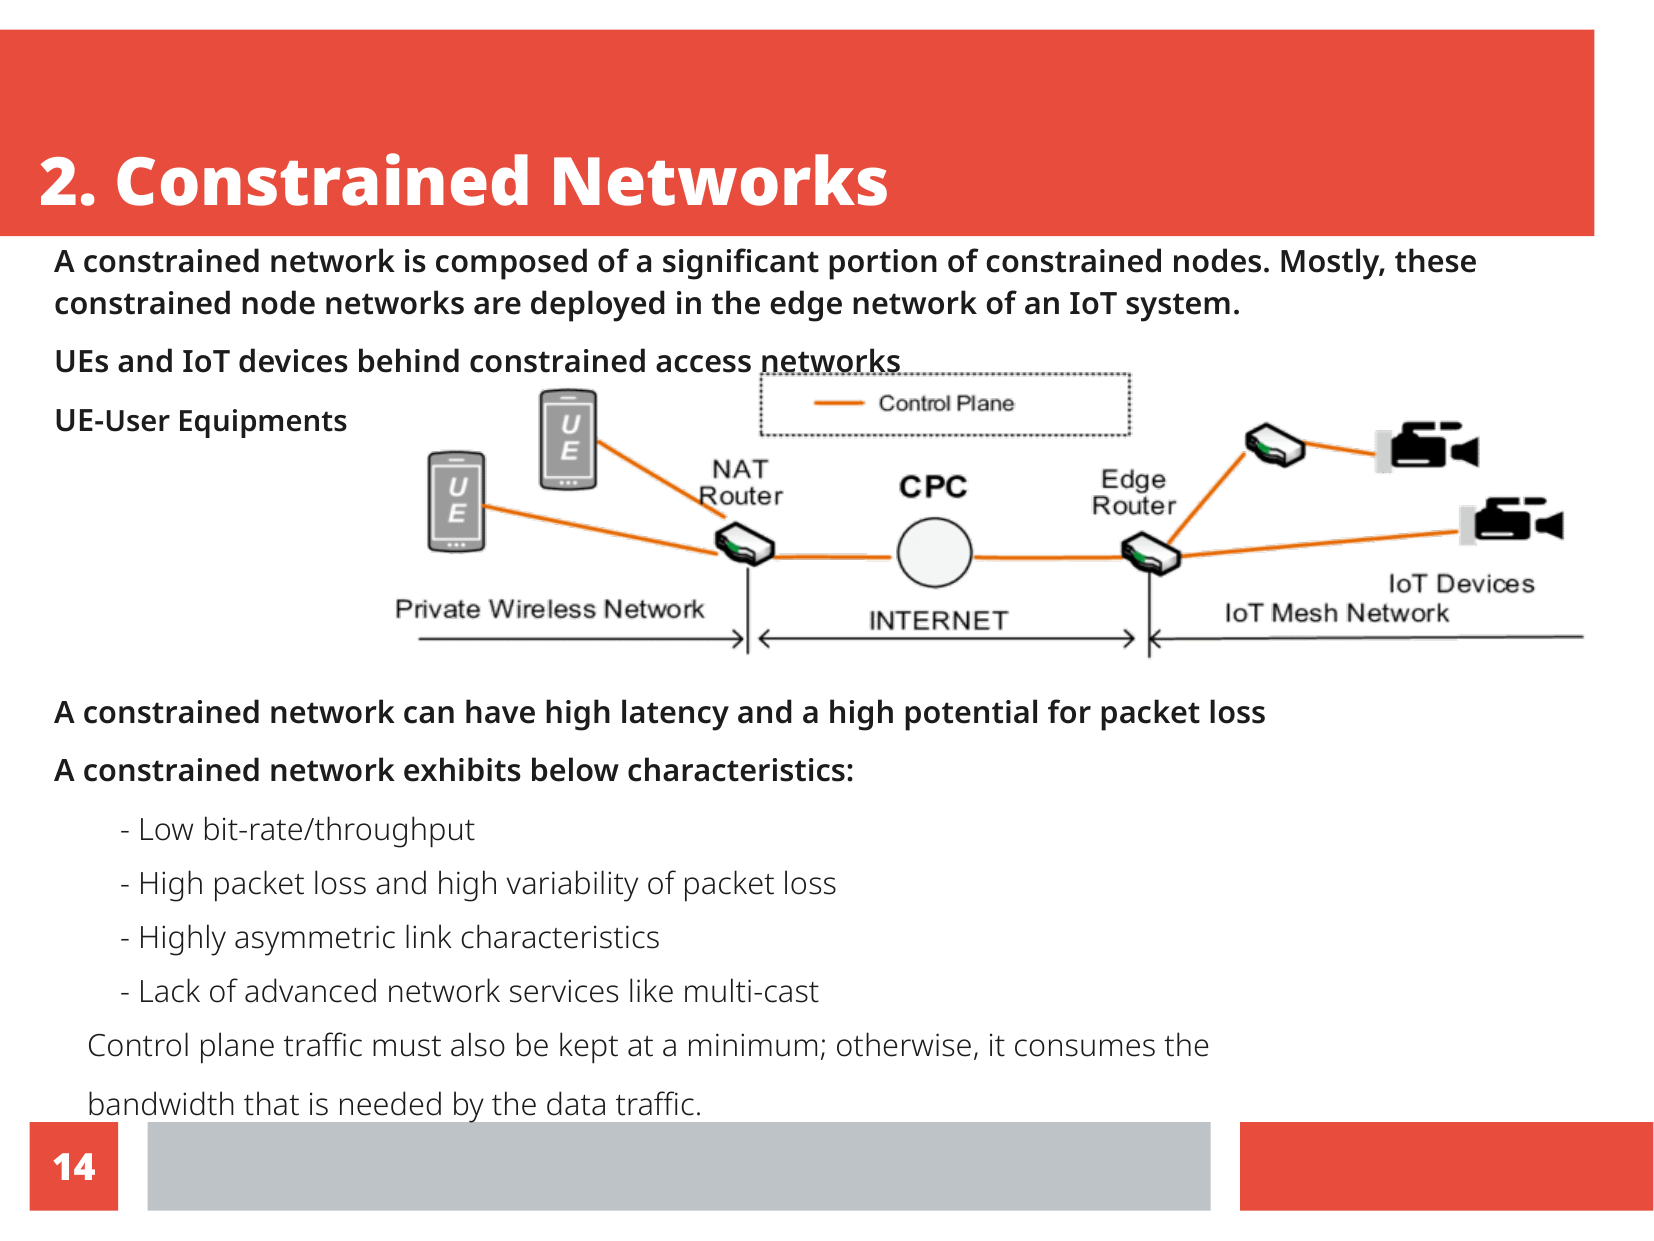

# 2. Constrained Networks
A constrained network is composed of a significant portion of constrained nodes. Mostly, these constrained node networks are deployed in the edge network of an IoT system.
UEs and IoT devices behind constrained access networks
UE-User Equipments
A constrained network can have high latency and a high potential for packet loss
A constrained network exhibits below characteristics:
- Low bit-rate/throughput
- High packet loss and high variability of packet loss
- Highly asymmetric link characteristics
- Lack of advanced network services like multi-cast
Control plane traffic must also be kept at a minimum; otherwise, it consumes the
bandwidth that is needed by the data traffic.
14